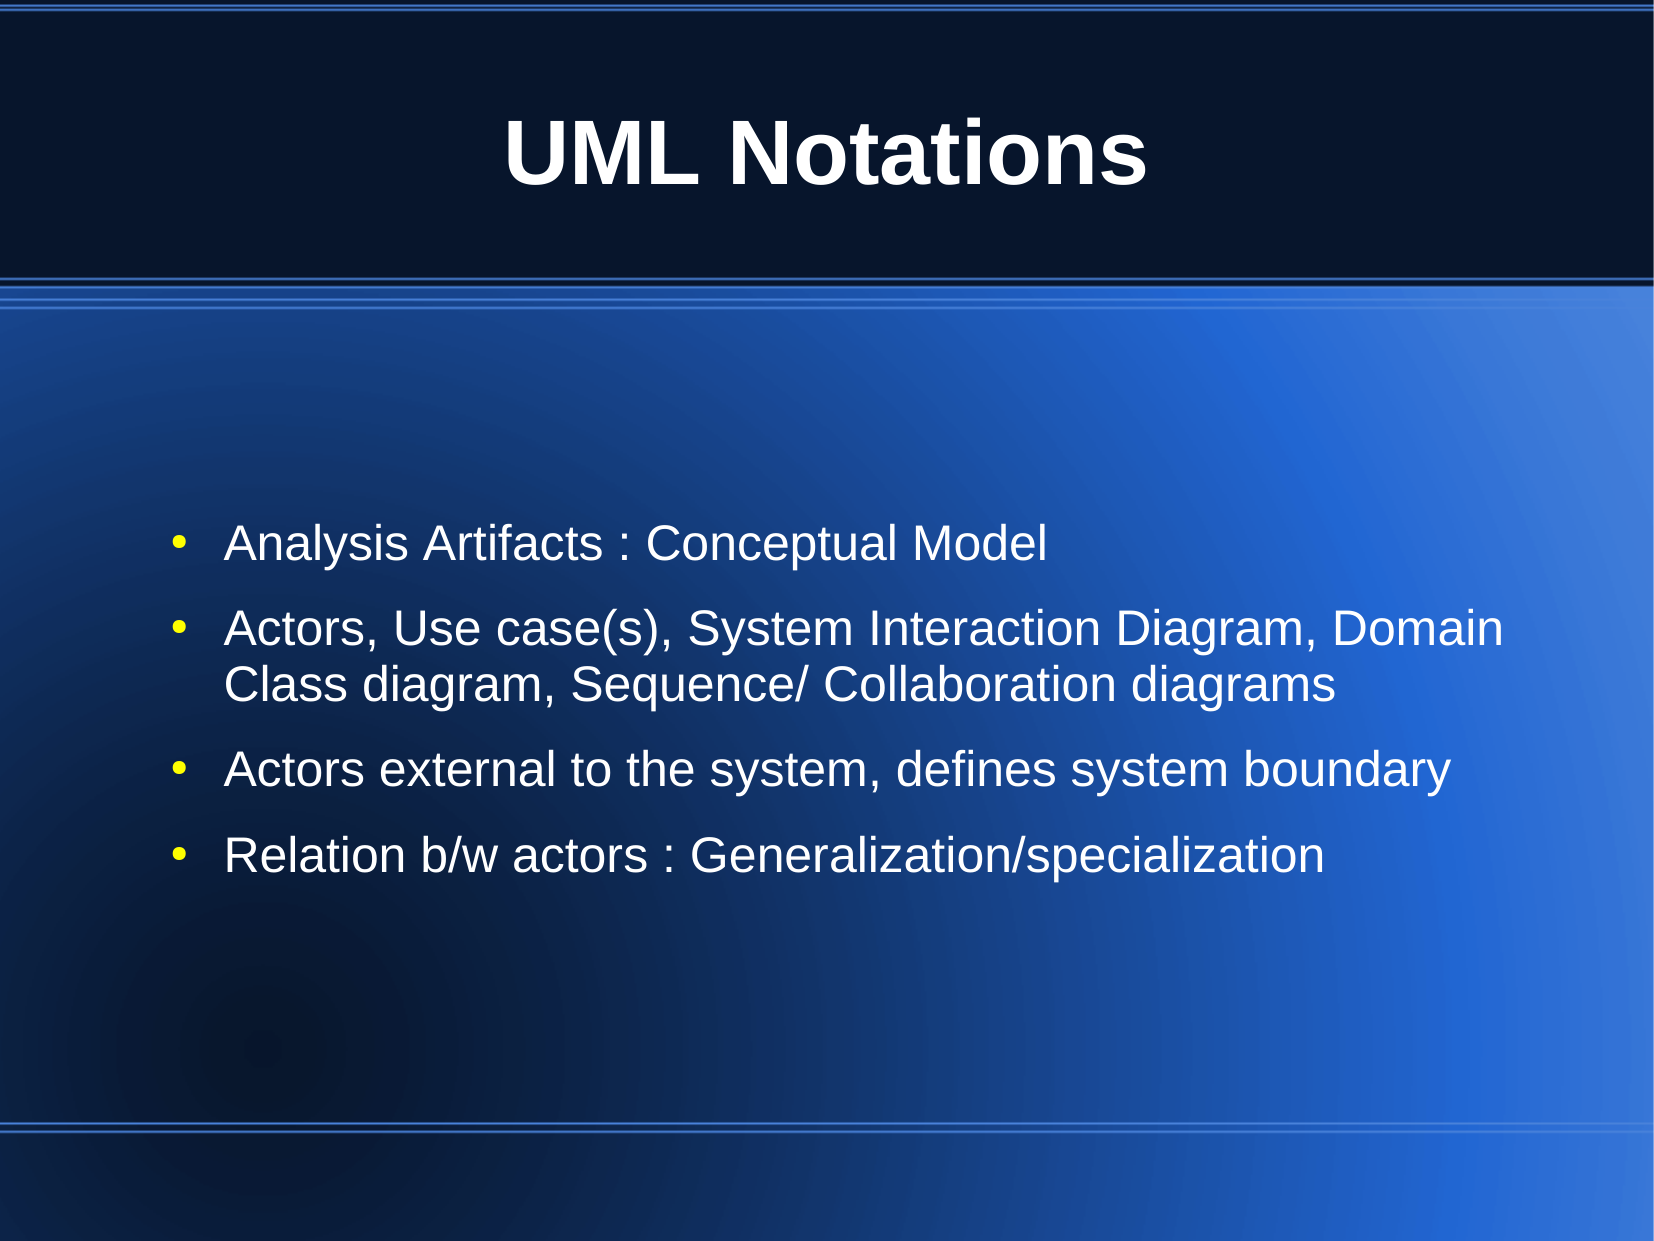

# UML Notations
Analysis Artifacts : Conceptual Model
Actors, Use case(s), System Interaction Diagram, Domain Class diagram, Sequence/ Collaboration diagrams
Actors external to the system, defines system boundary
Relation b/w actors : Generalization/specialization